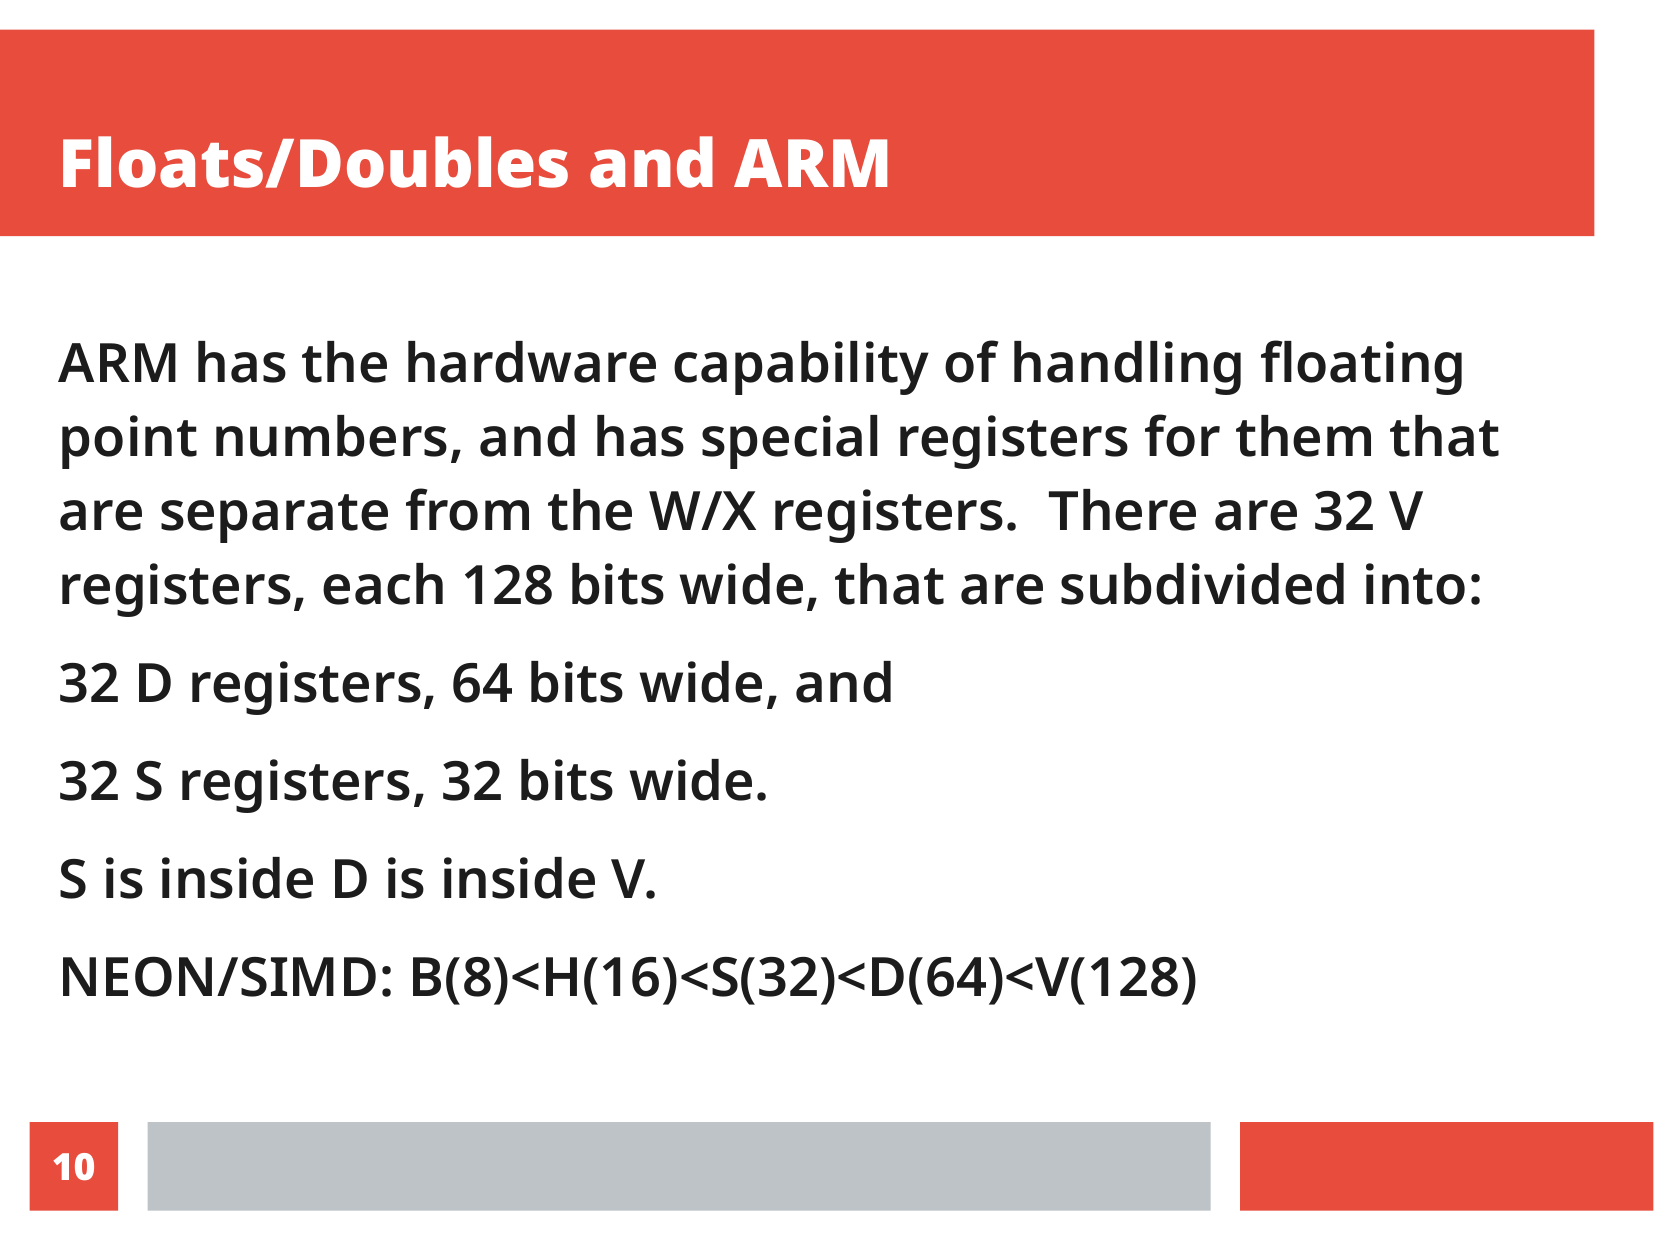

# Floats/Doubles and ARM
ARM has the hardware capability of handling floating point numbers, and has special registers for them that are separate from the W/X registers. There are 32 V registers, each 128 bits wide, that are subdivided into:
32 D registers, 64 bits wide, and
32 S registers, 32 bits wide.
S is inside D is inside V.
NEON/SIMD: B(8)<H(16)<S(32)<D(64)<V(128)
10